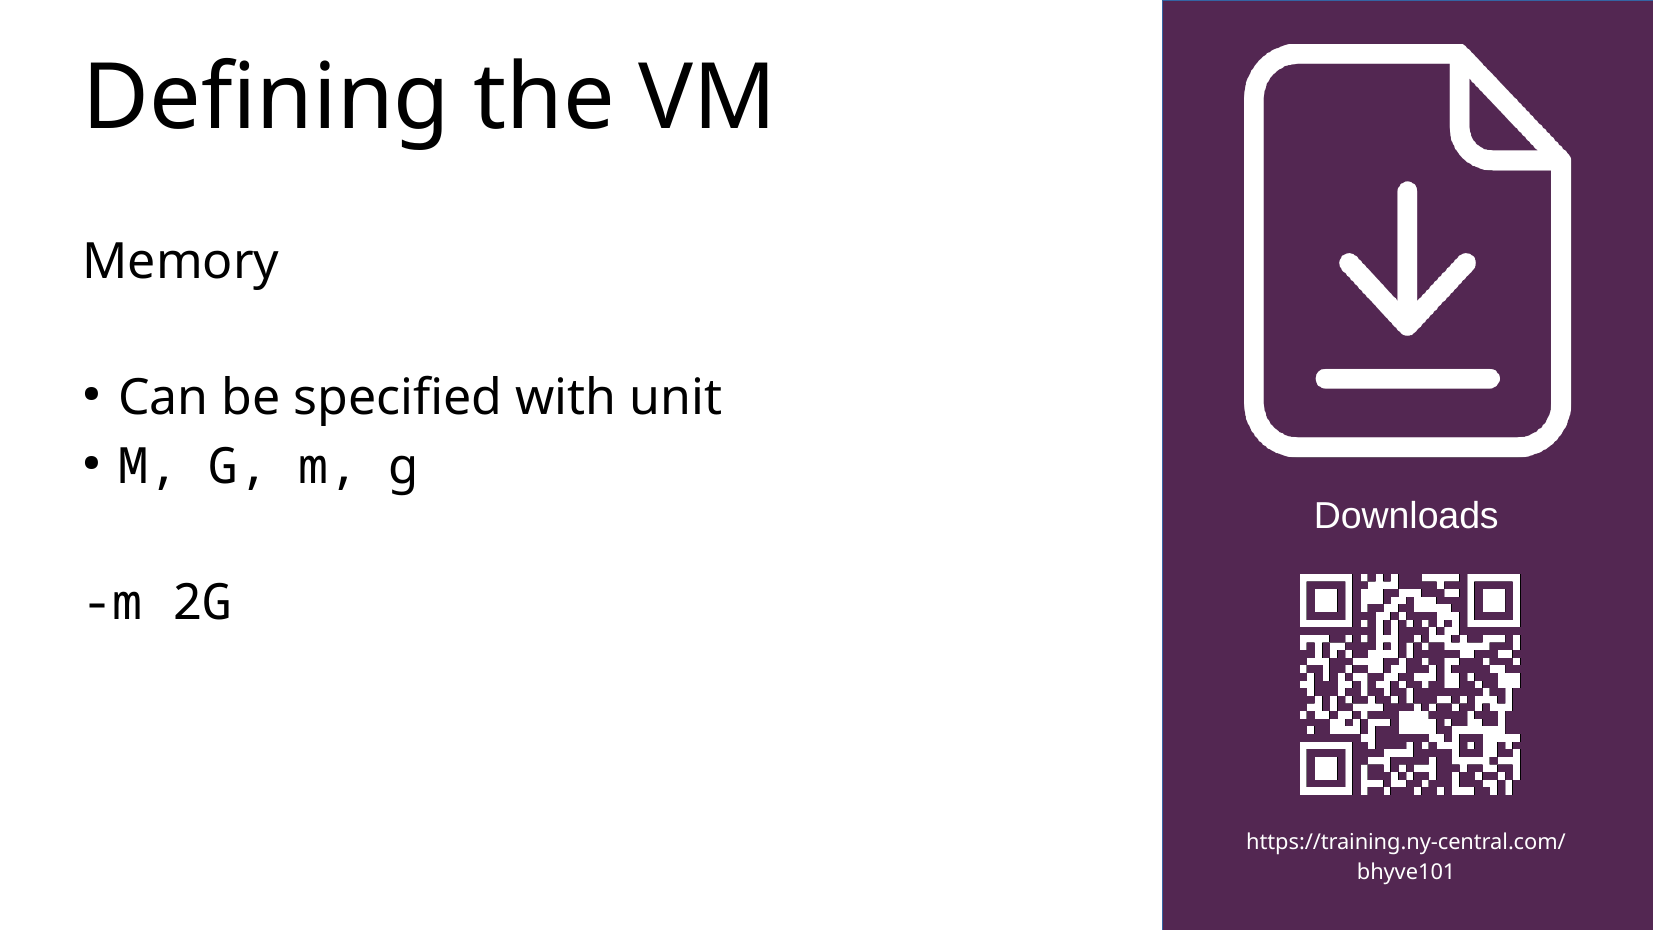

# Defining the VM
Memory
Can be specified with unit
M, G, m, g
-m 2G
Downloads
https://training.ny-central.com/bhyve101